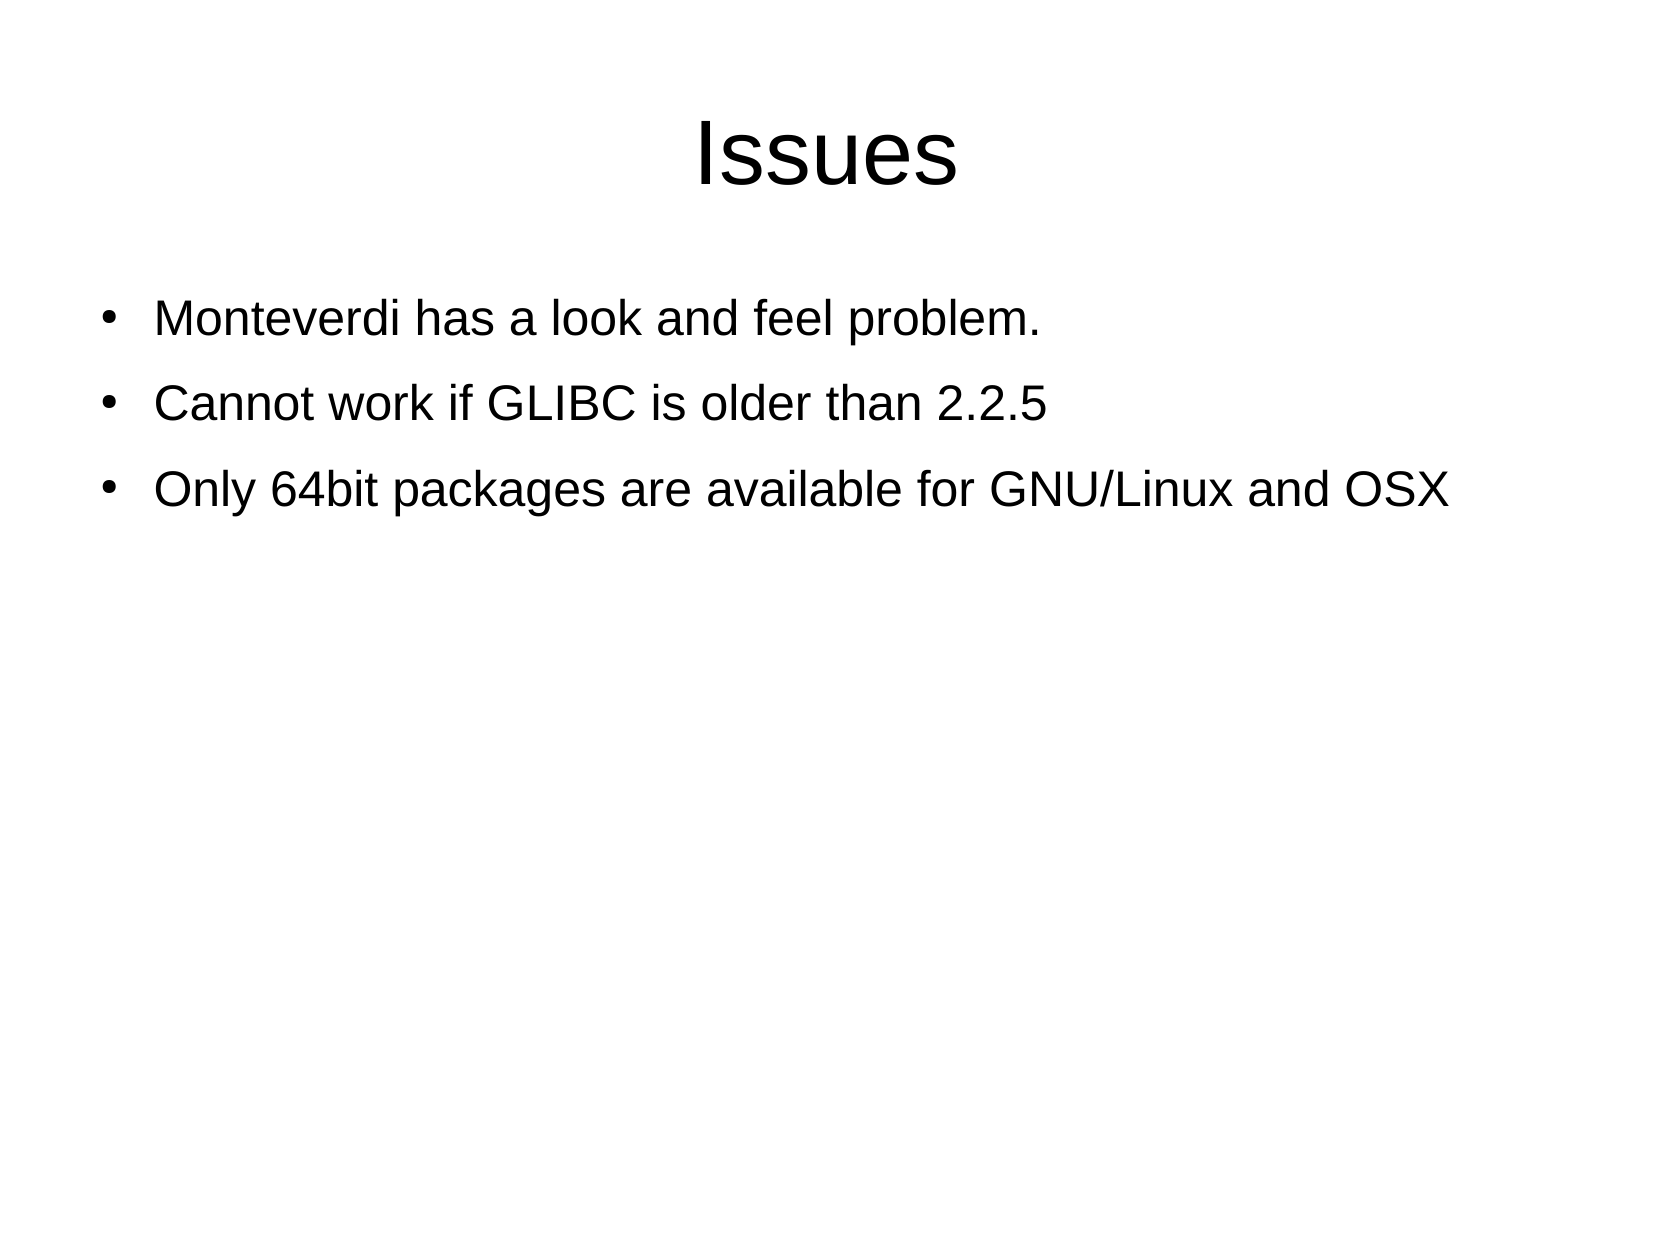

# Issues
Monteverdi has a look and feel problem.
Cannot work if GLIBC is older than 2.2.5
Only 64bit packages are available for GNU/Linux and OSX